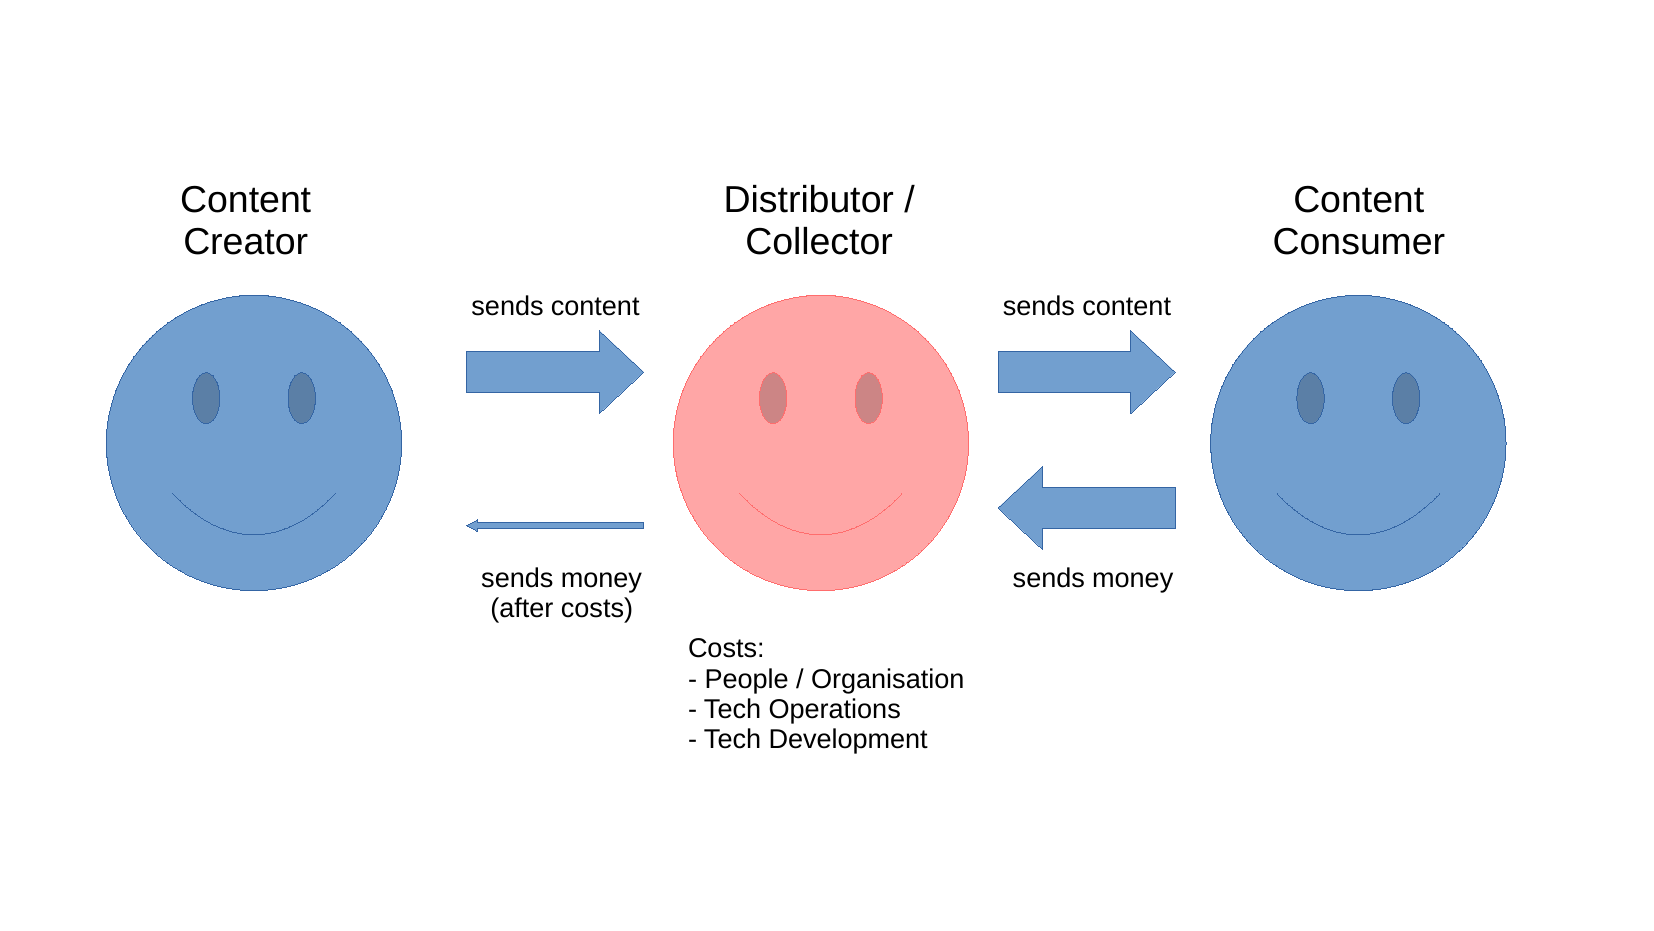

Content
Creator
Distributor /
Collector
Content
Consumer
sends content
sends content
sends money
(after costs)
sends money
Costs:
- People / Organisation
- Tech Operations
- Tech Development